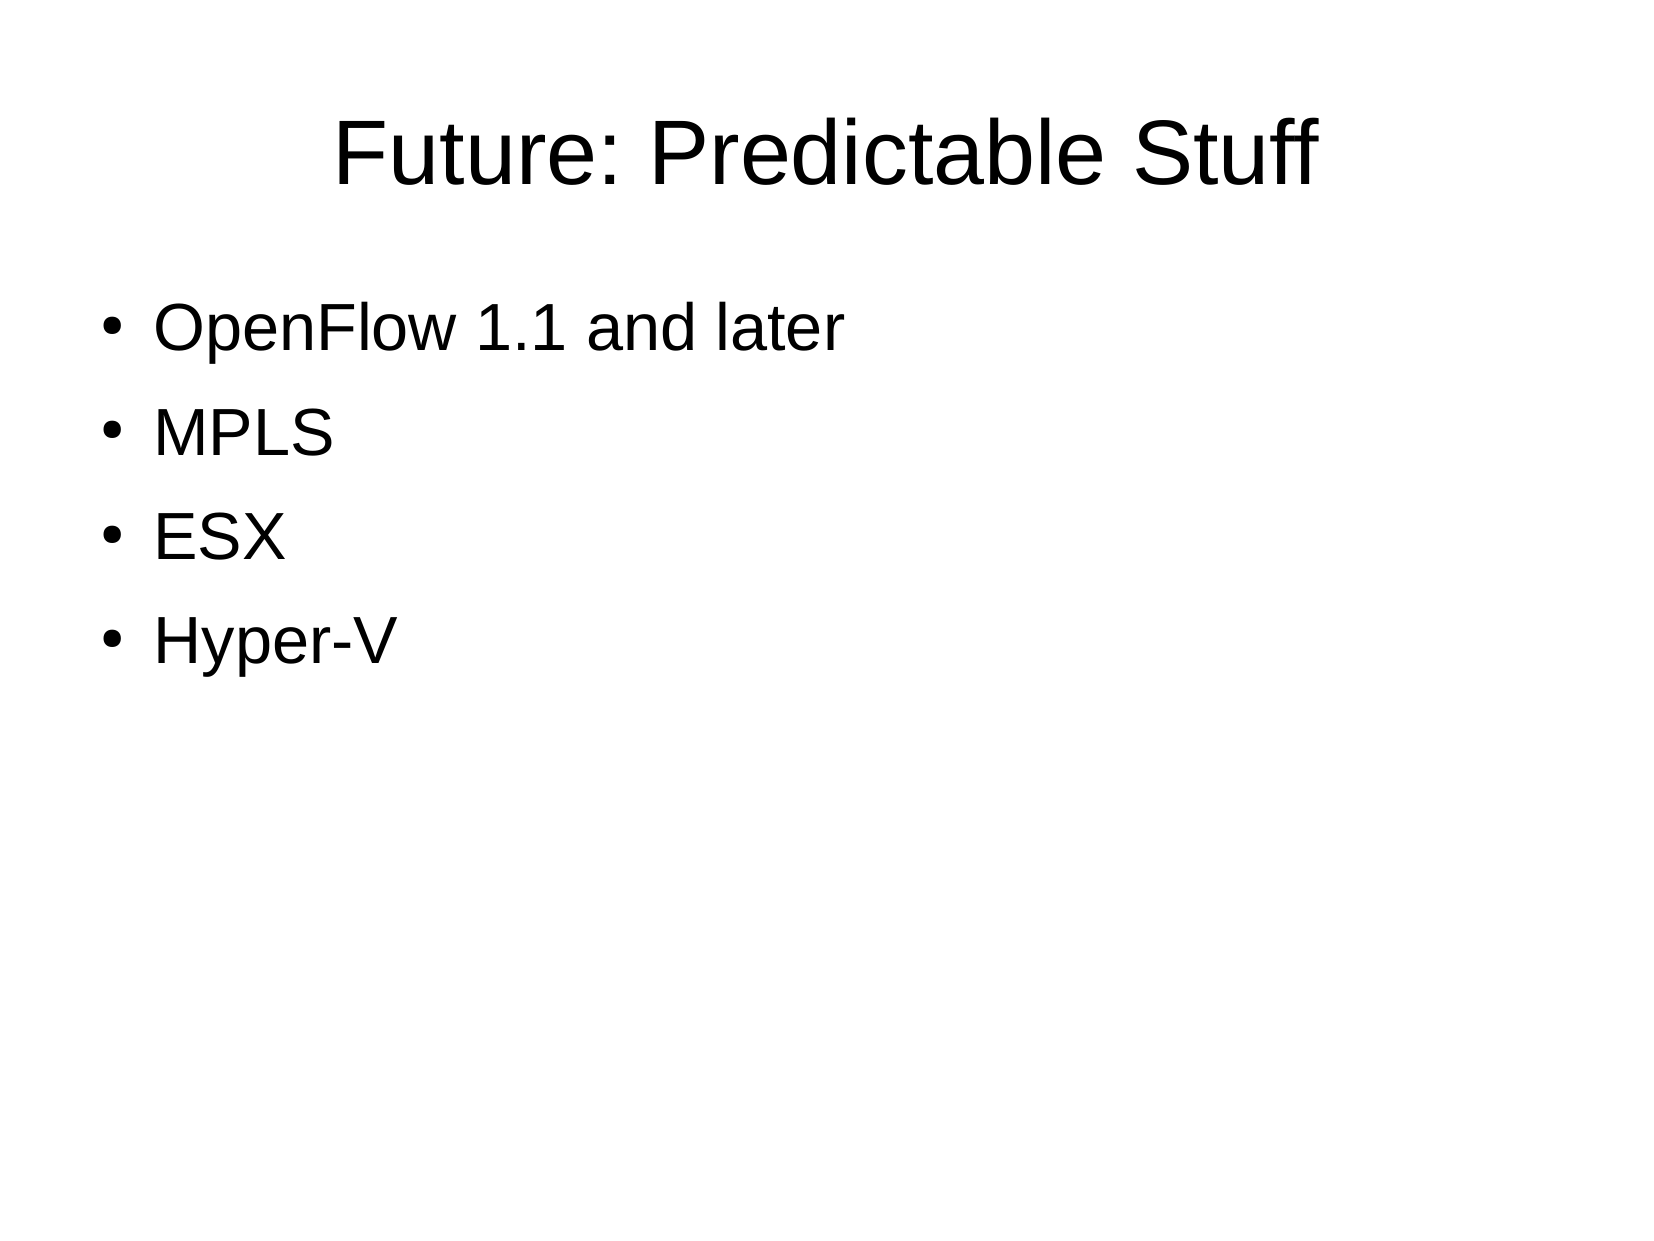

# Future: Predictable Stuff
OpenFlow 1.1 and later
MPLS
ESX
Hyper-V